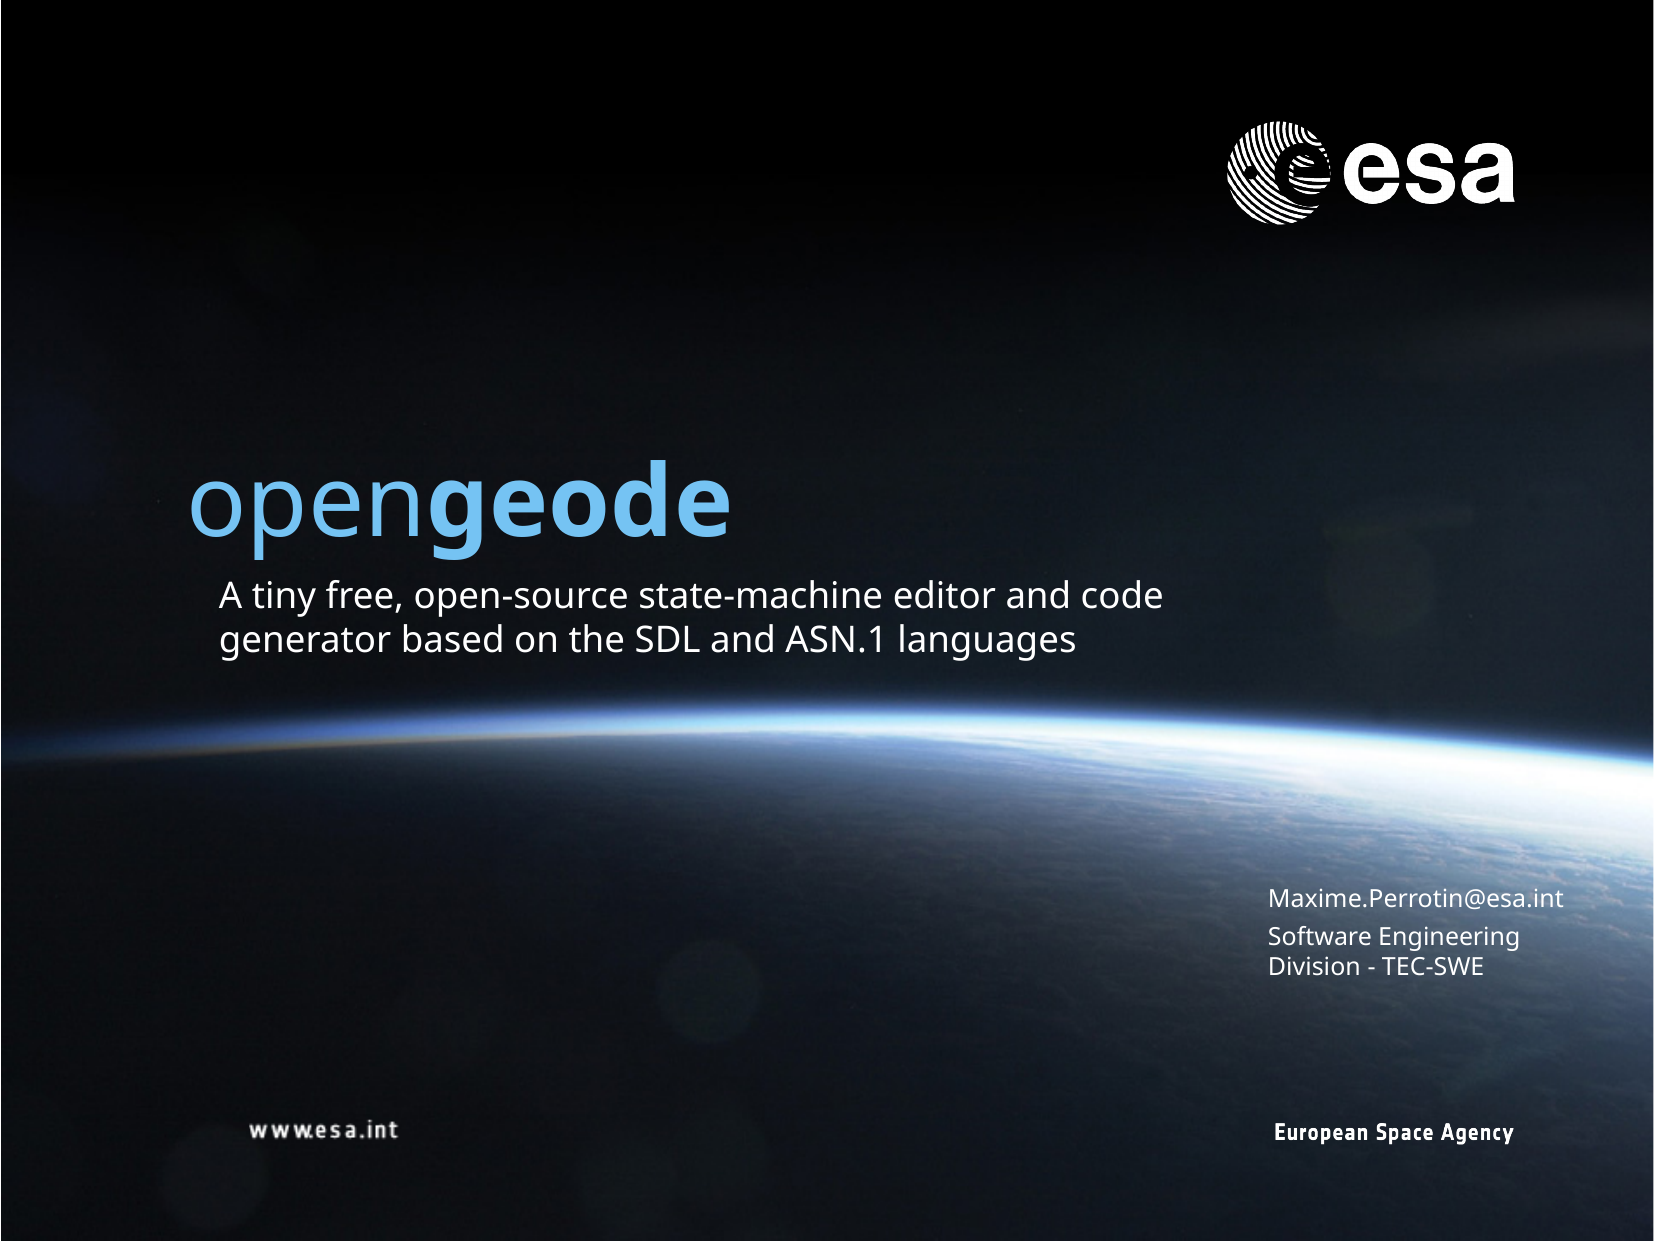

opengeode
A tiny free, open-source state-machine editor and code generator based on the SDL and ASN.1 languages
Maxime.Perrotin@esa.int
Software Engineering Division - TEC-SWE